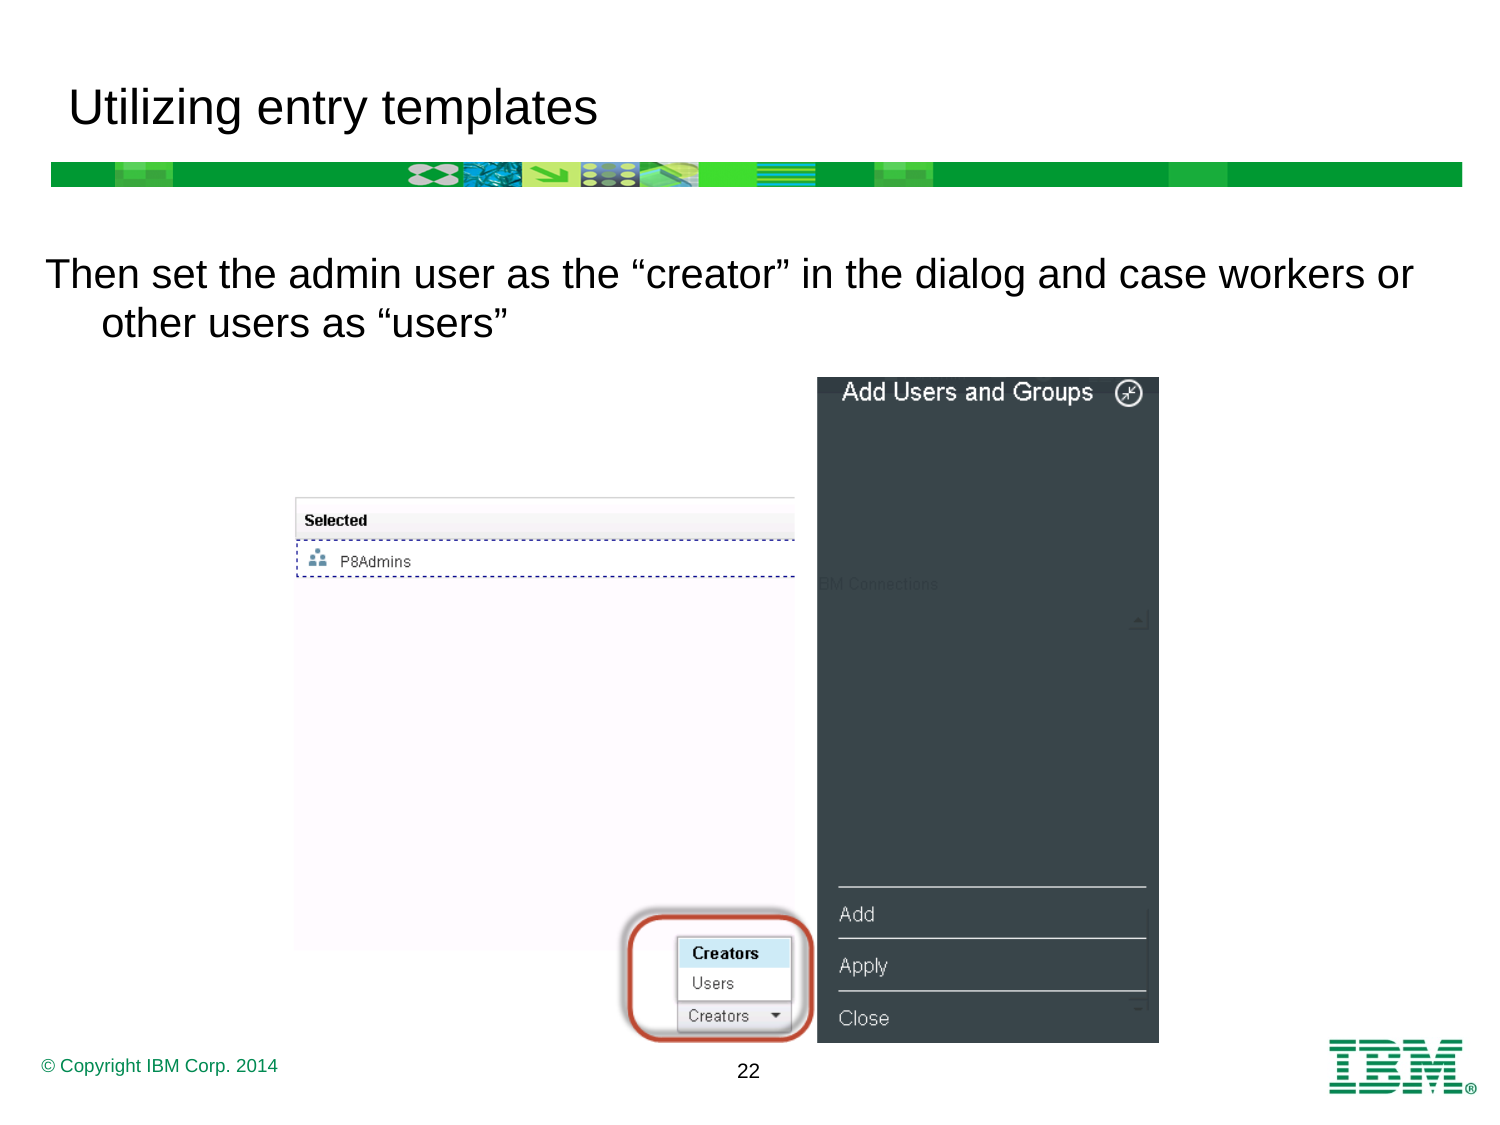

# Utilizing entry templates
Then set the admin user as the “creator” in the dialog and case workers or other users as “users”
22